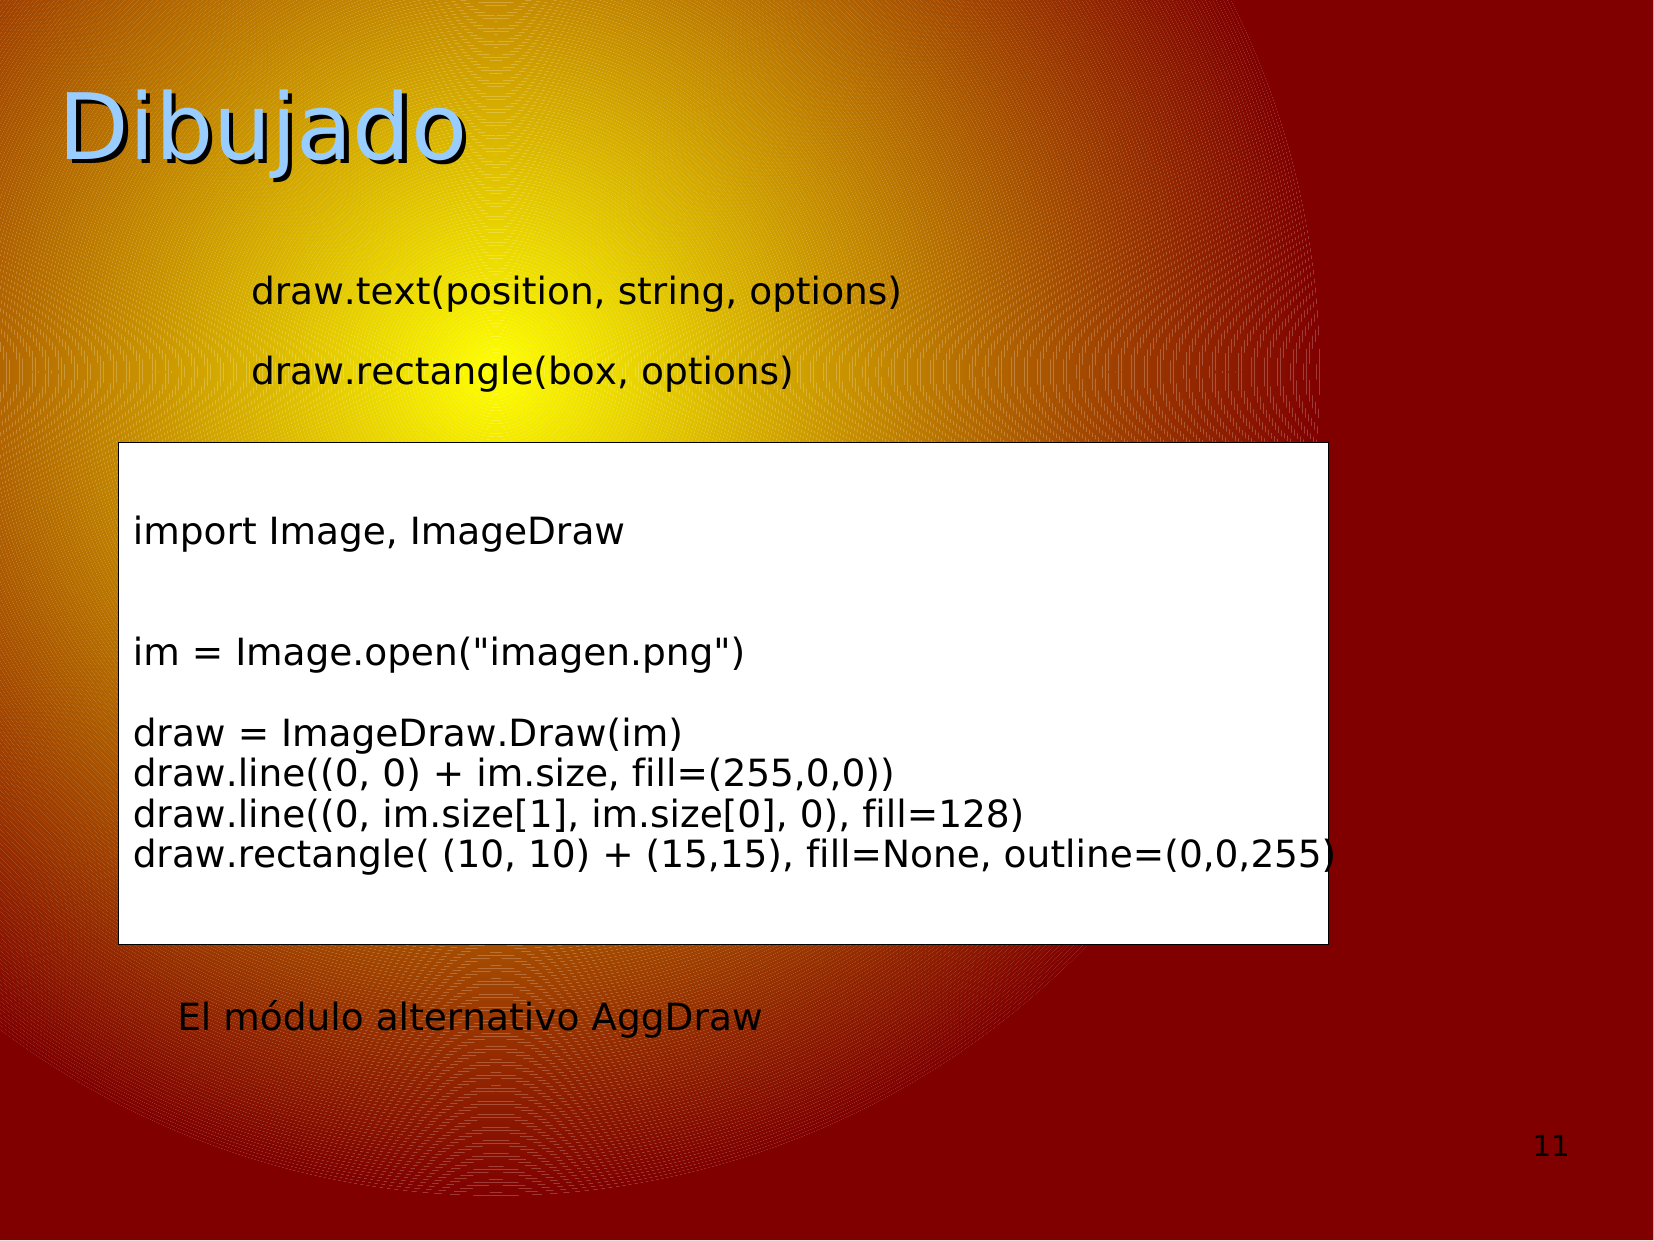

# Dibujado
draw.text(position, string, options)
draw.rectangle(box, options)
import Image, ImageDraw
im = Image.open("imagen.png")
draw = ImageDraw.Draw(im)
draw.line((0, 0) + im.size, fill=(255,0,0))
draw.line((0, im.size[1], im.size[0], 0), fill=128)
draw.rectangle( (10, 10) + (15,15), fill=None, outline=(0,0,255)
 El módulo alternativo AggDraw
11